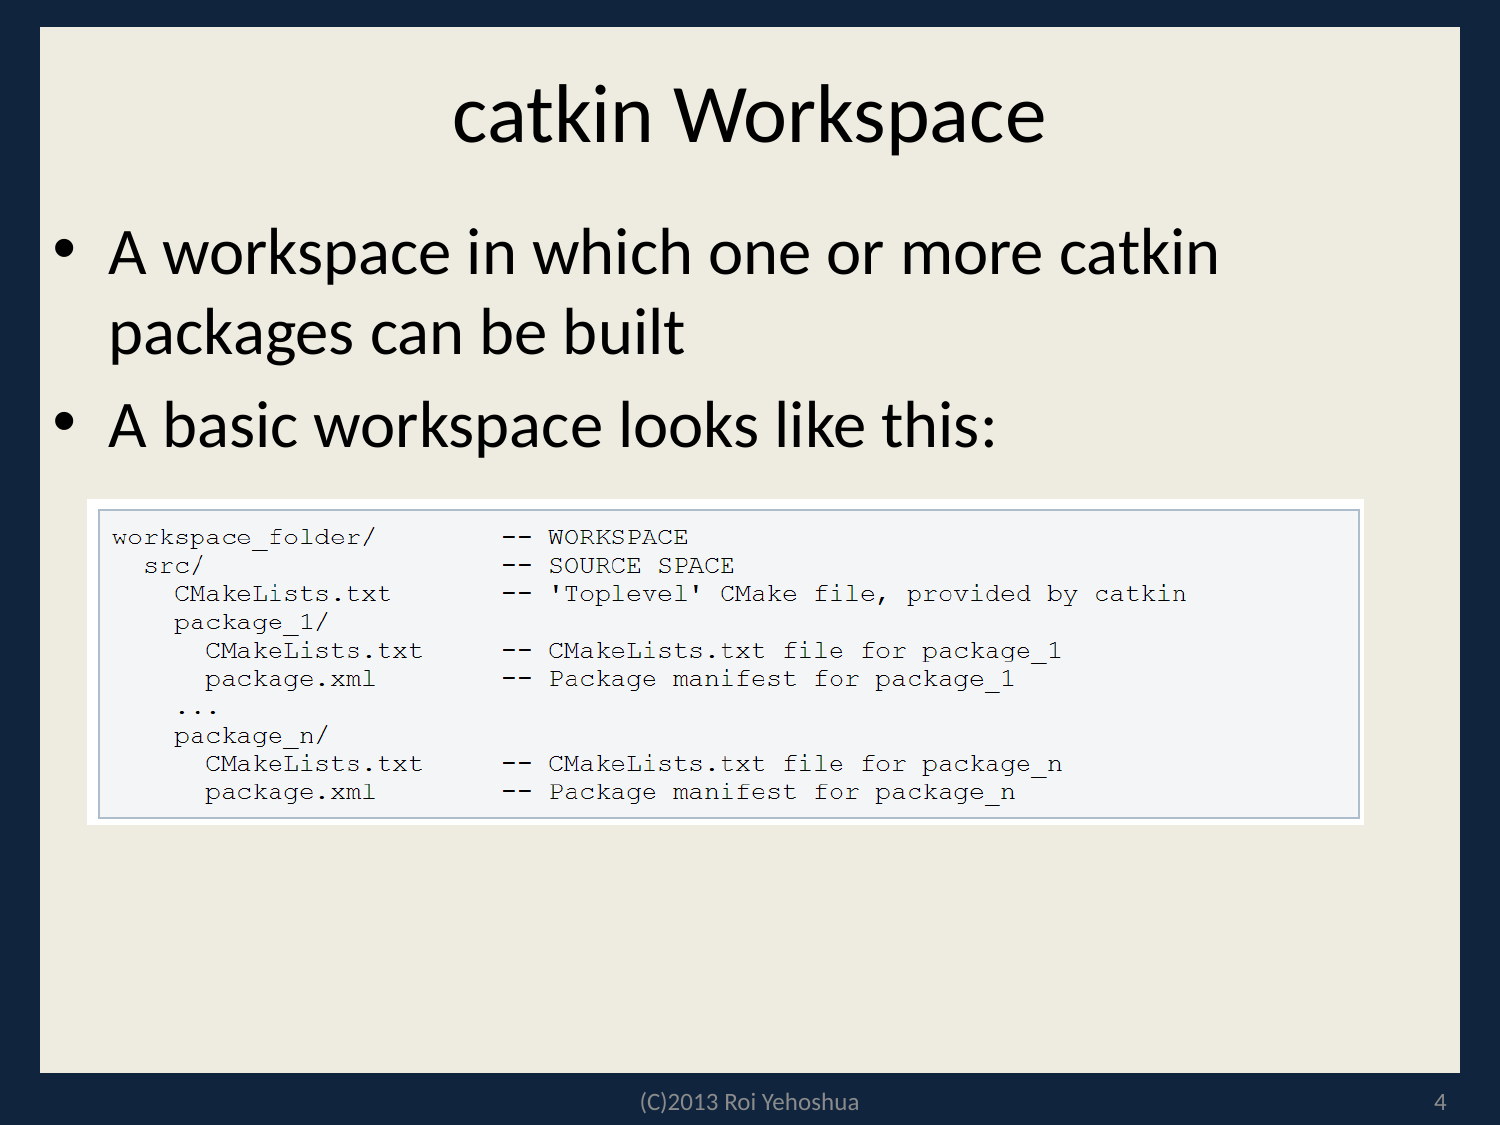

# catkin Workspace
A workspace in which one or more catkin packages can be built
A basic workspace looks like this:
(C)2013 Roi Yehoshua